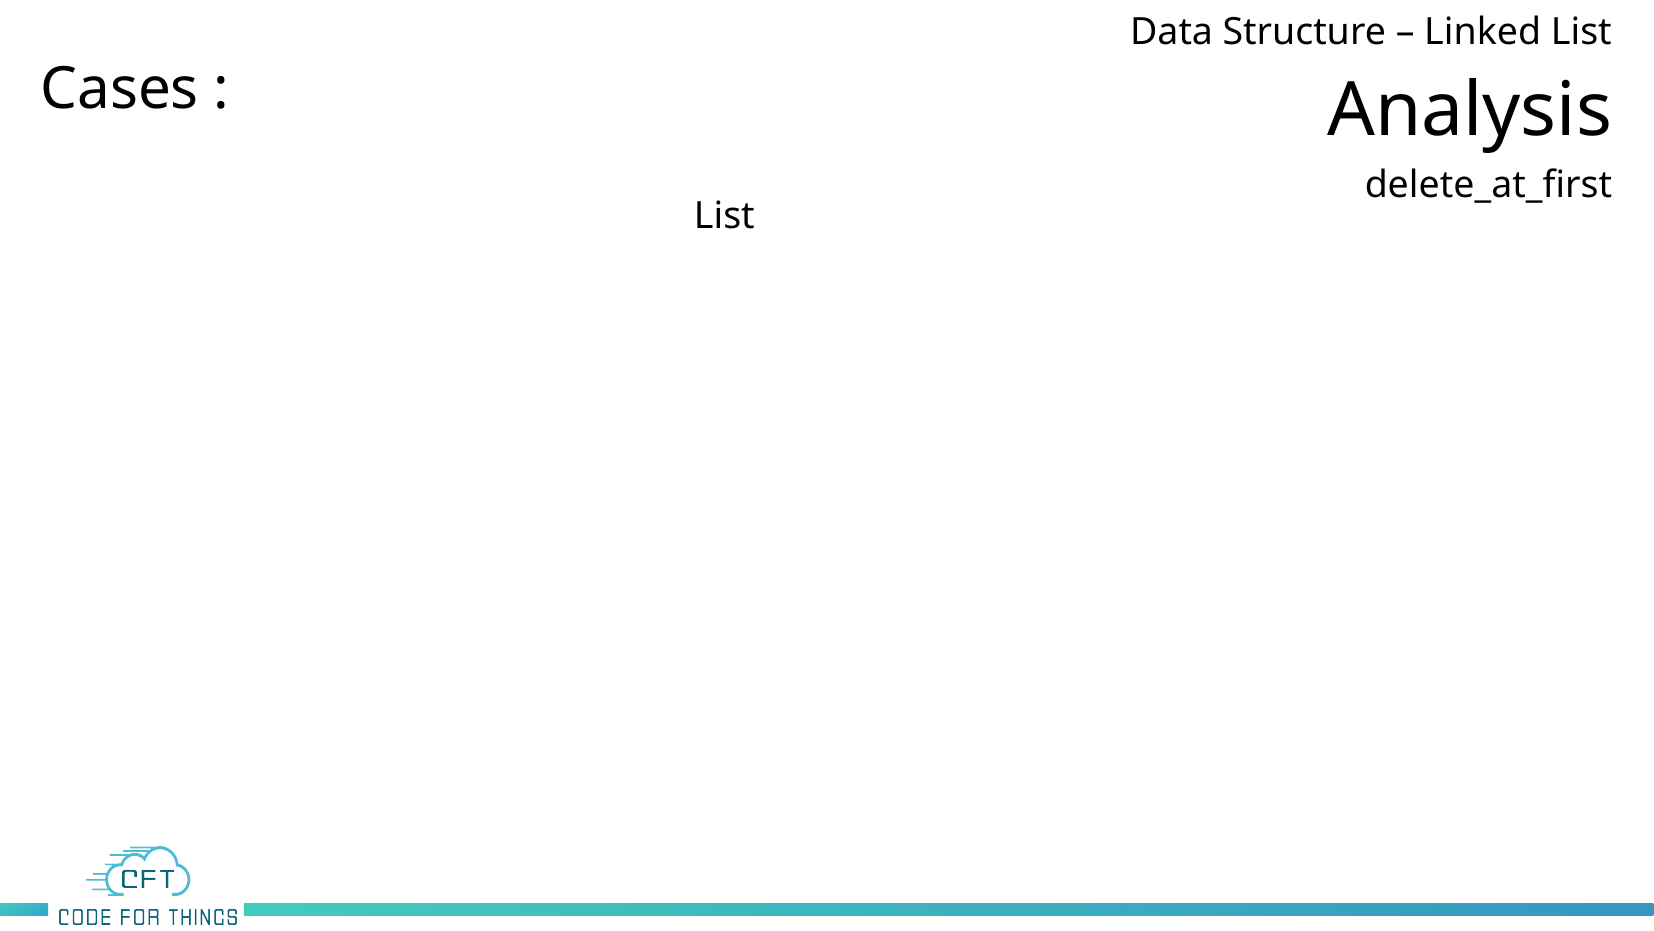

# Data Structure – Linked List Analysis delete_at_first
Cases :
List